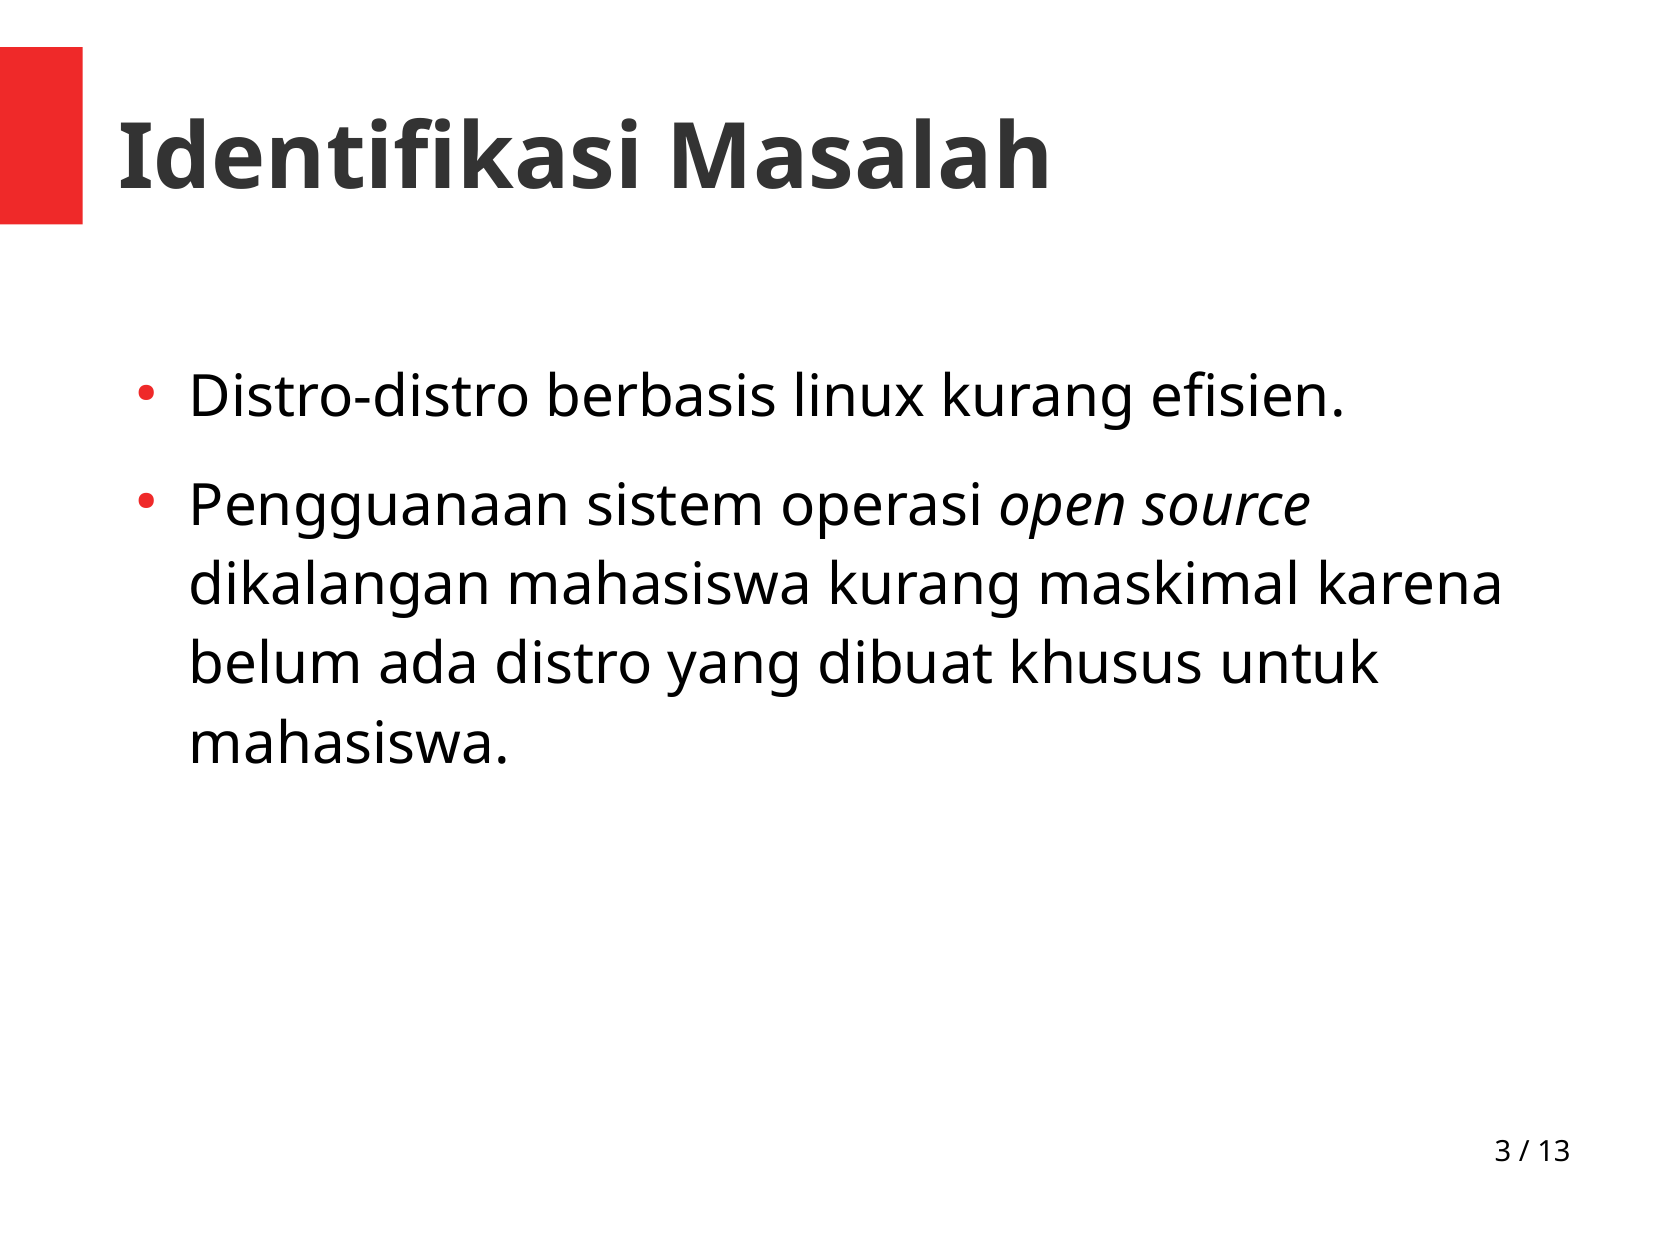

# Identifikasi Masalah
Distro-distro berbasis linux kurang efisien.
Pengguanaan sistem operasi open source dikalangan mahasiswa kurang maskimal karena belum ada distro yang dibuat khusus untuk mahasiswa.
3